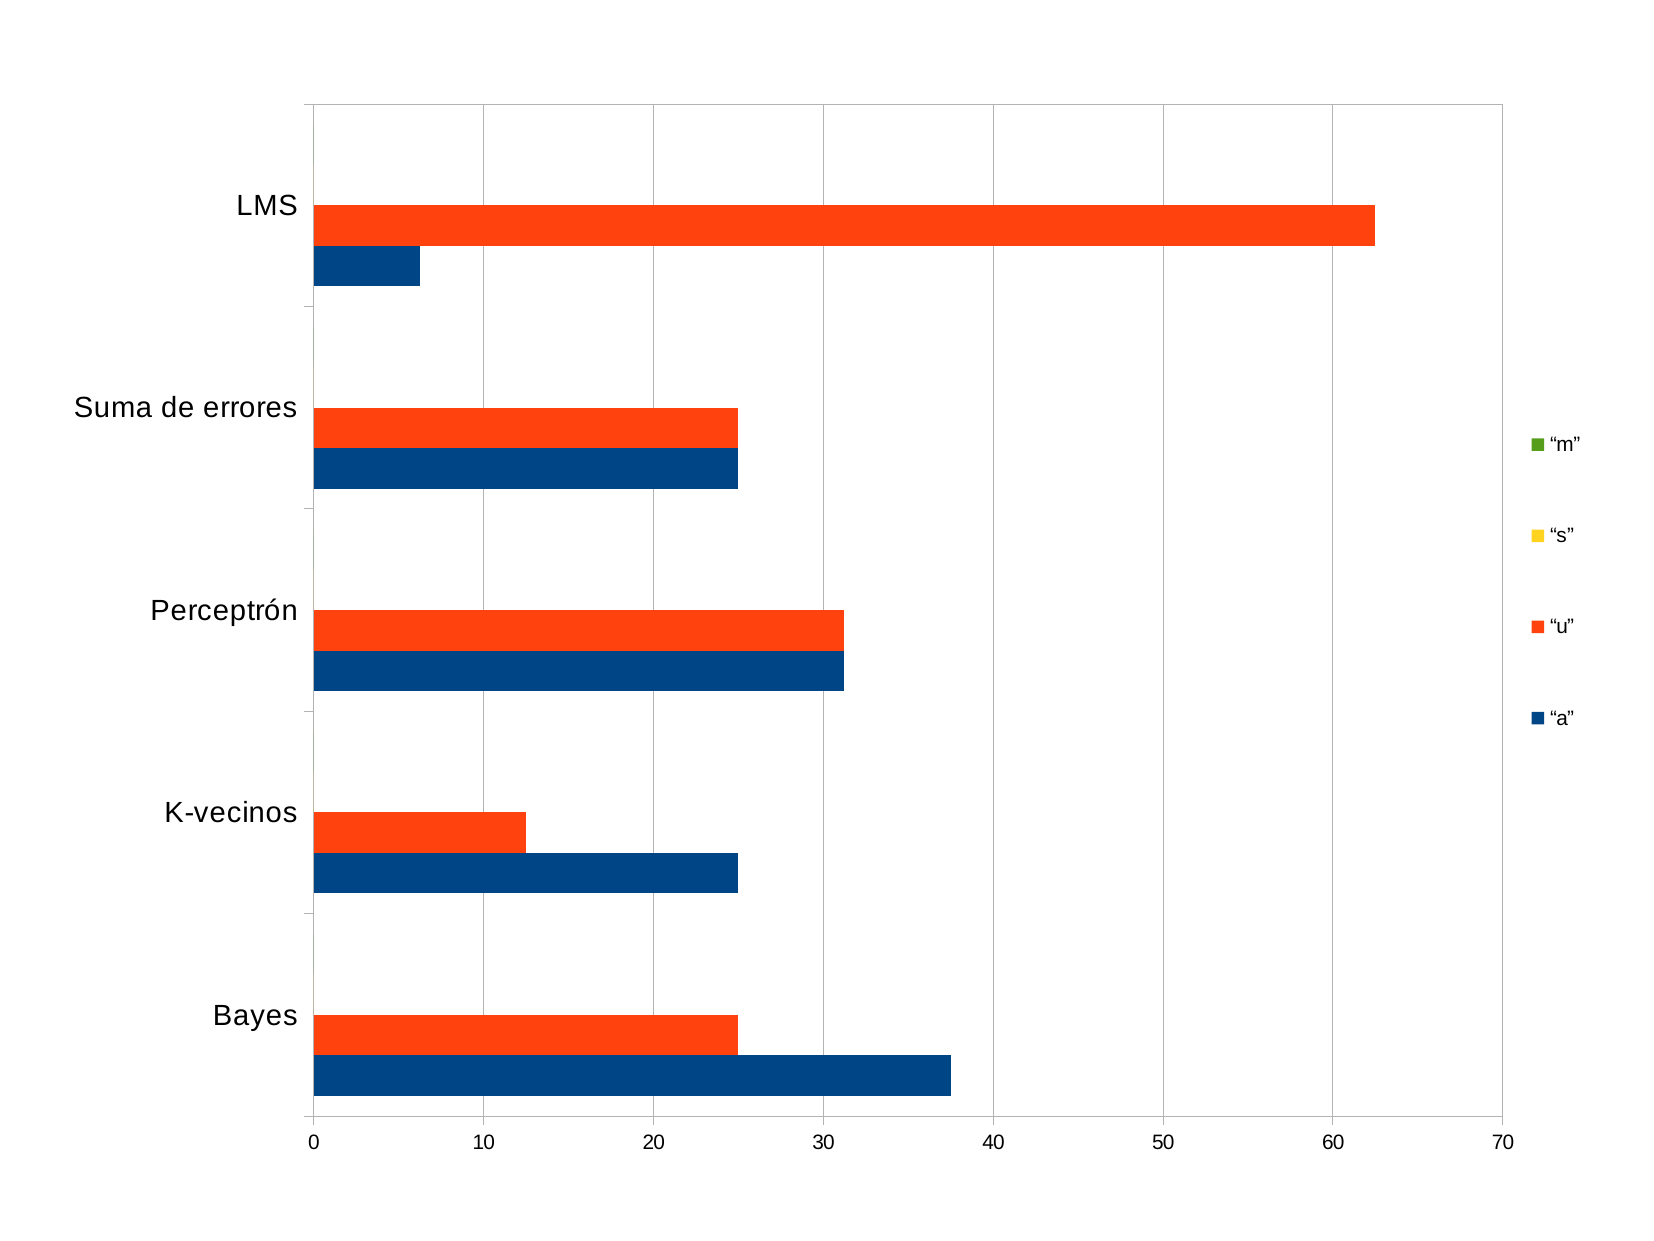

### Chart
| Category | “a” | “u” | “s” | “m” |
|---|---|---|---|---|
| Bayes | 37.5 | 25.0 | 0.0 | 0.0 |
| K-vecinos | 25.0 | 12.5 | 0.0 | 0.0 |
| Perceptrón | 31.25 | 31.25 | 0.0 | 0.0 |
| Suma de errores | 25.0 | 25.0 | 0.0 | 0.0 |
| LMS | 6.25 | 62.5 | 0.0 | 0.0 |